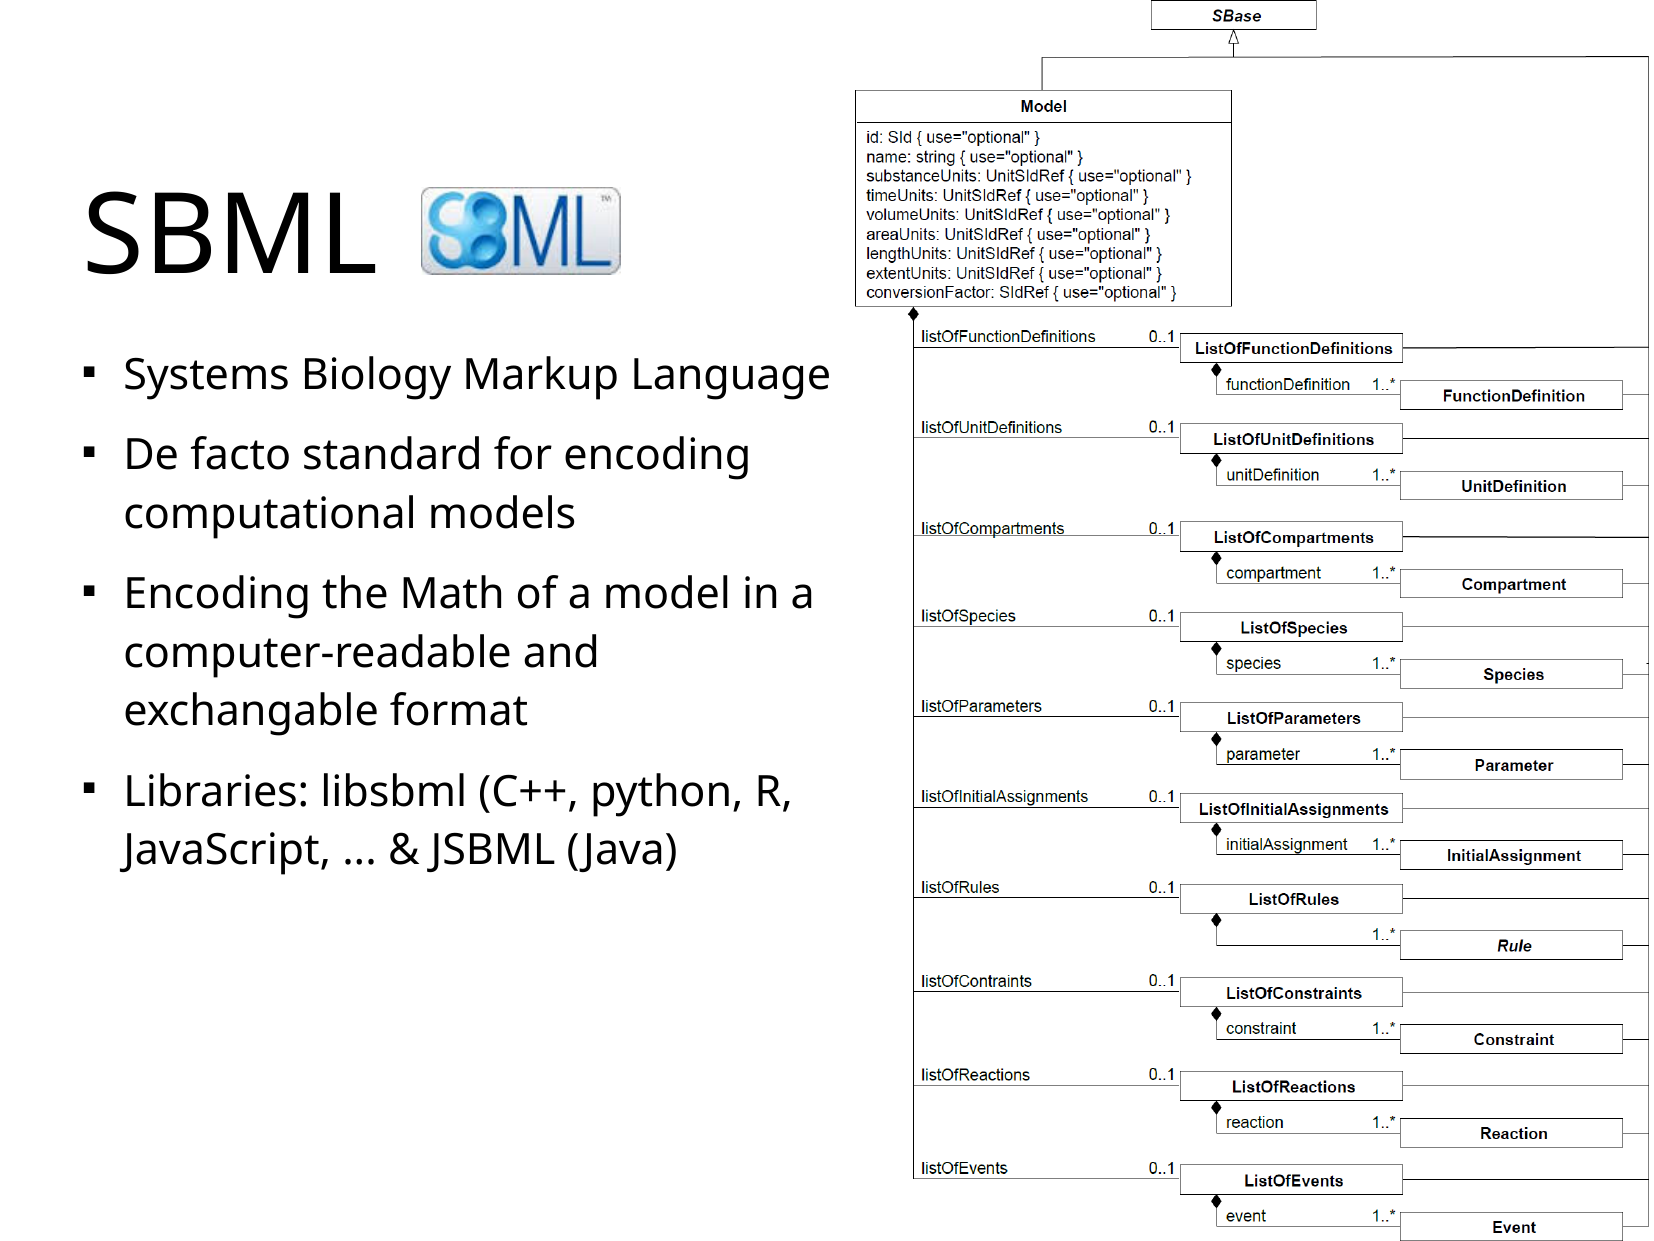

# SBML
Systems Biology Markup Language
De facto standard for encoding computational models
Encoding the Math of a model in a computer-readable and exchangable format
Libraries: libsbml (C++, python, R, JavaScript, ... & JSBML (Java)